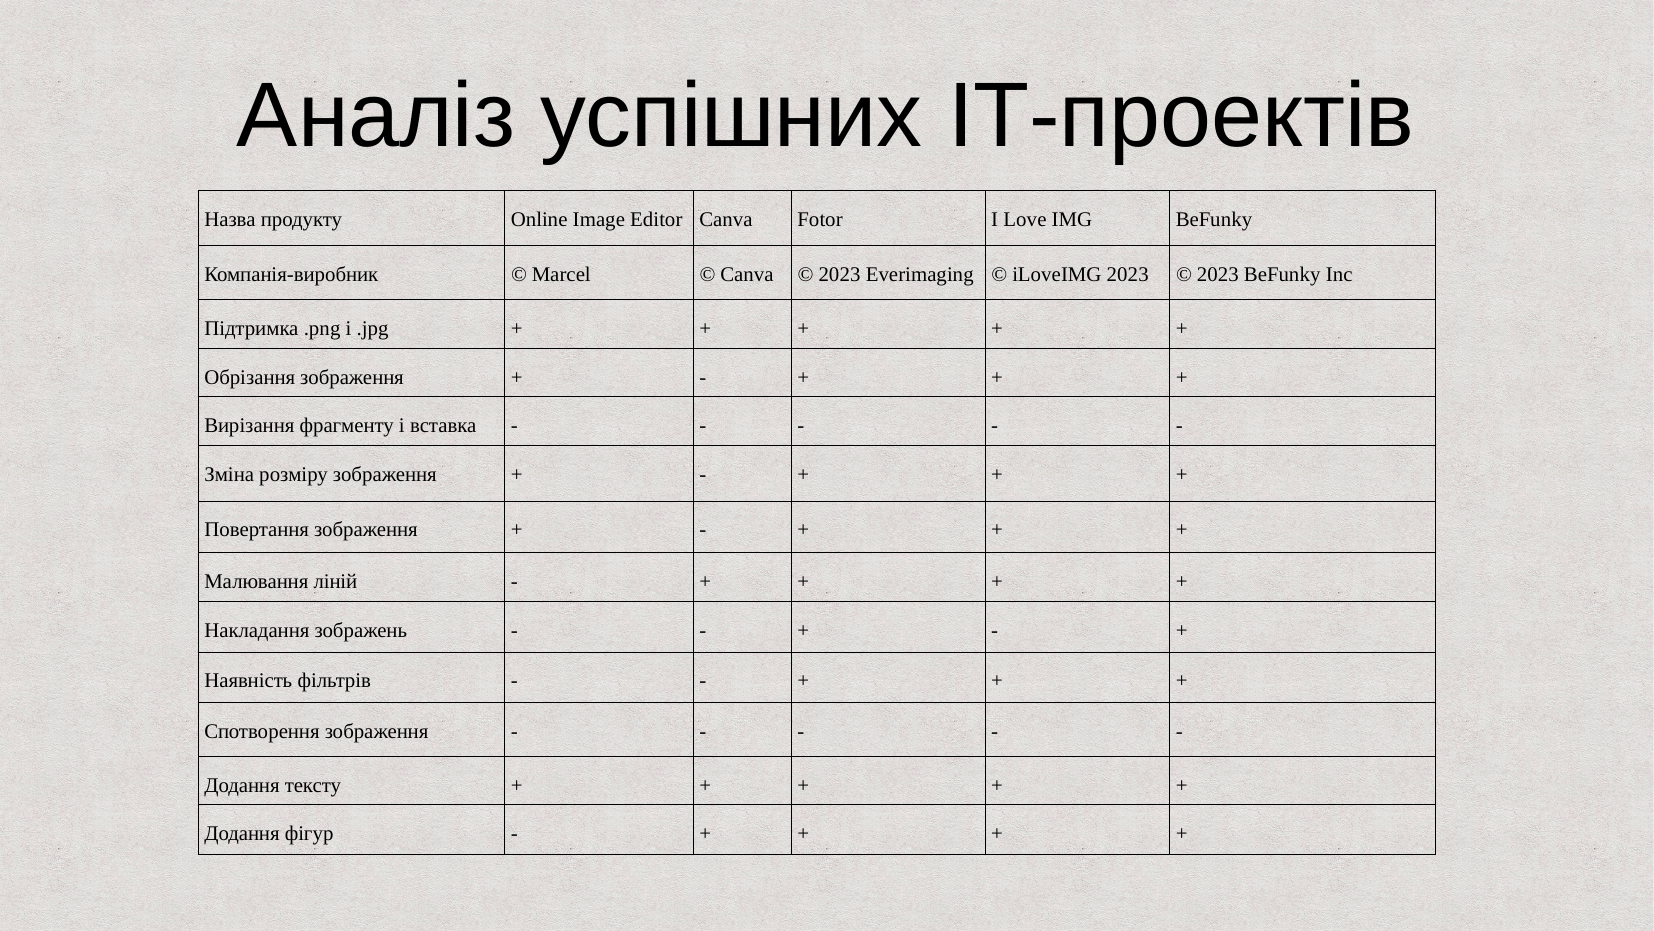

# Аналіз успішних ІТ-проектів
| Назва продукту | Online Image Editor | Canva | Fotor | I Love IMG | BeFunky |
| --- | --- | --- | --- | --- | --- |
| Компанія-виробник | © Marcel | © Canva | © 2023 Everimaging | © iLoveIMG 2023 | © 2023 BeFunky Inc |
| Підтримка .png і .jpg | + | + | + | + | + |
| Обрізання зображення | + | - | + | + | + |
| Вирізання фрагменту і вставка | - | - | - | - | - |
| Зміна розміру зображення | + | - | + | + | + |
| Повертання зображення | + | - | + | + | + |
| Малювання ліній | - | + | + | + | + |
| Накладання зображень | - | - | + | - | + |
| Наявність фільтрів | - | - | + | + | + |
| Спотворення зображення | - | - | - | - | - |
| Додання тексту | + | + | + | + | + |
| Додання фігур | - | + | + | + | + |